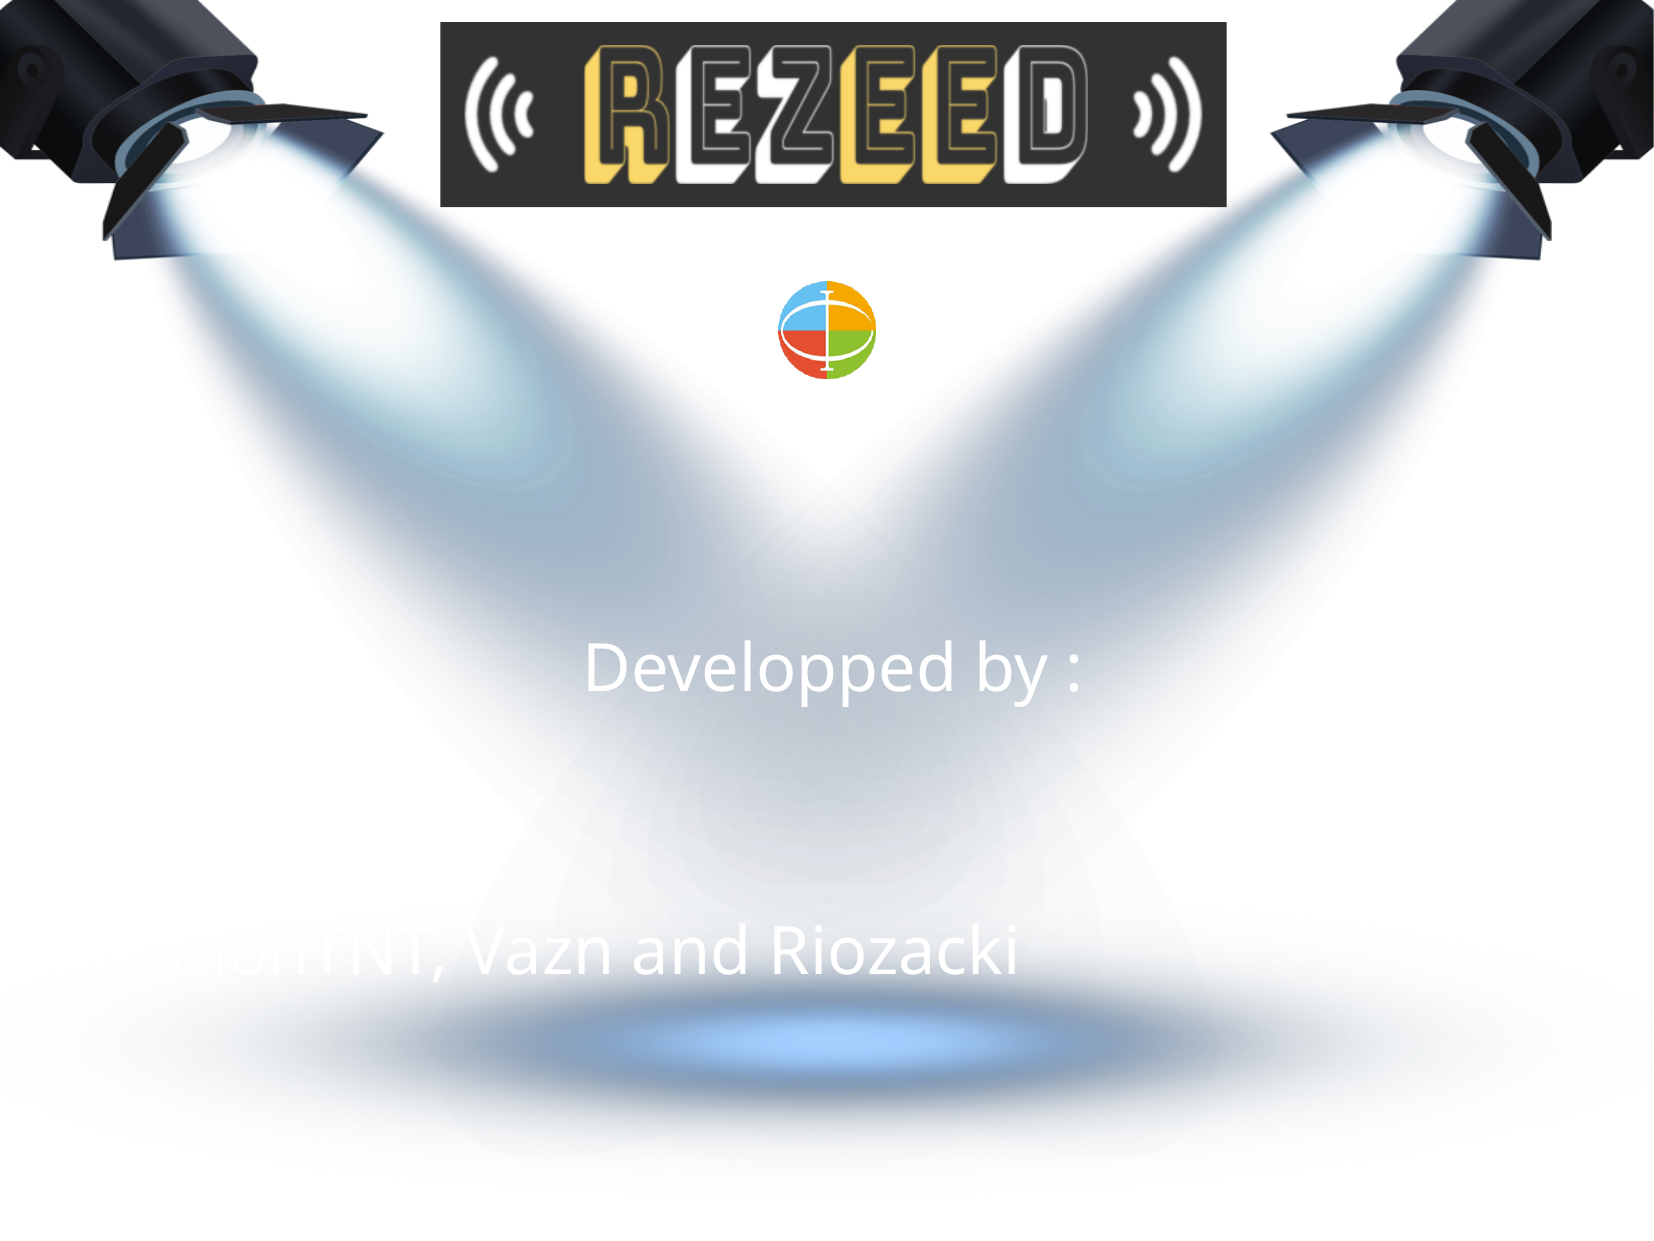

# Developped by :
ManonTNT, Vazn and Riozacki